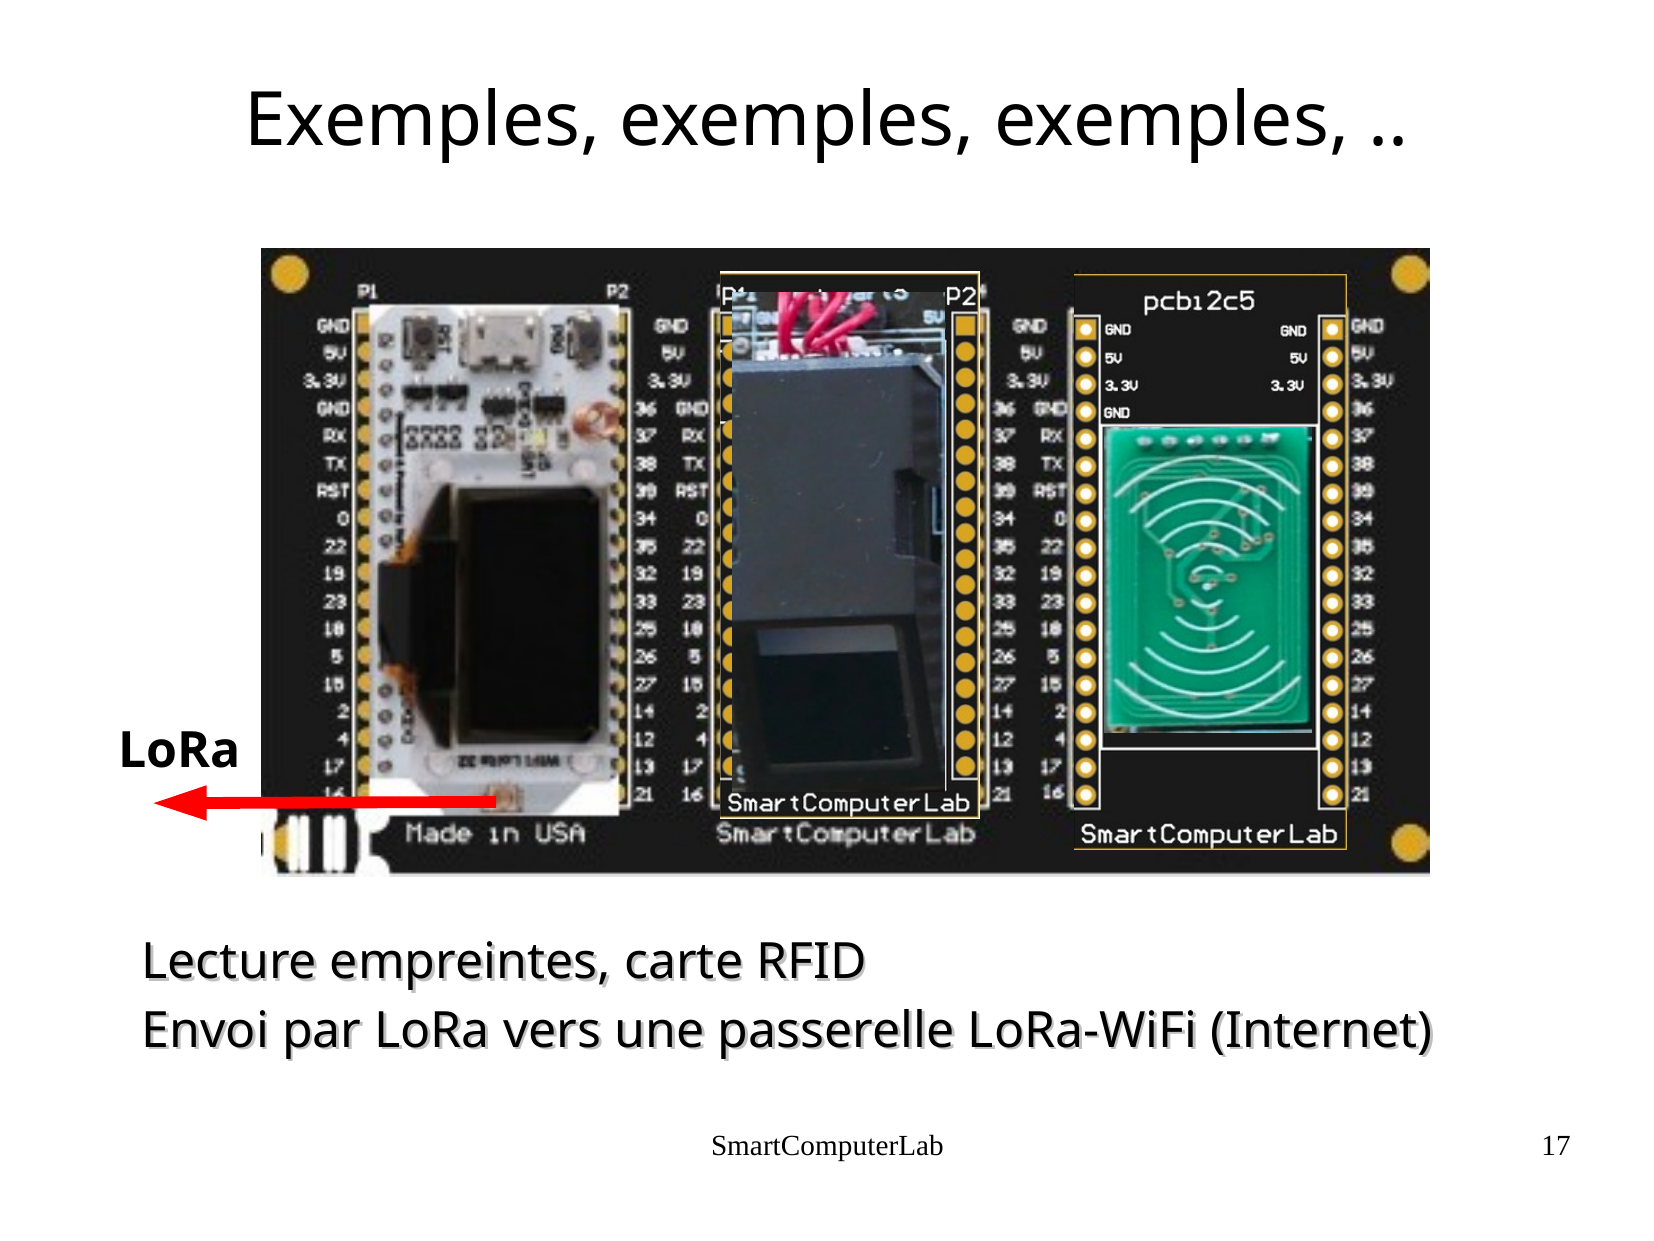

# Exemples, exemples, exemples, ..
LoRa
Lecture empreintes, carte RFID
Envoi par LoRa vers une passerelle LoRa-WiFi (Internet)
SmartComputerLab
17